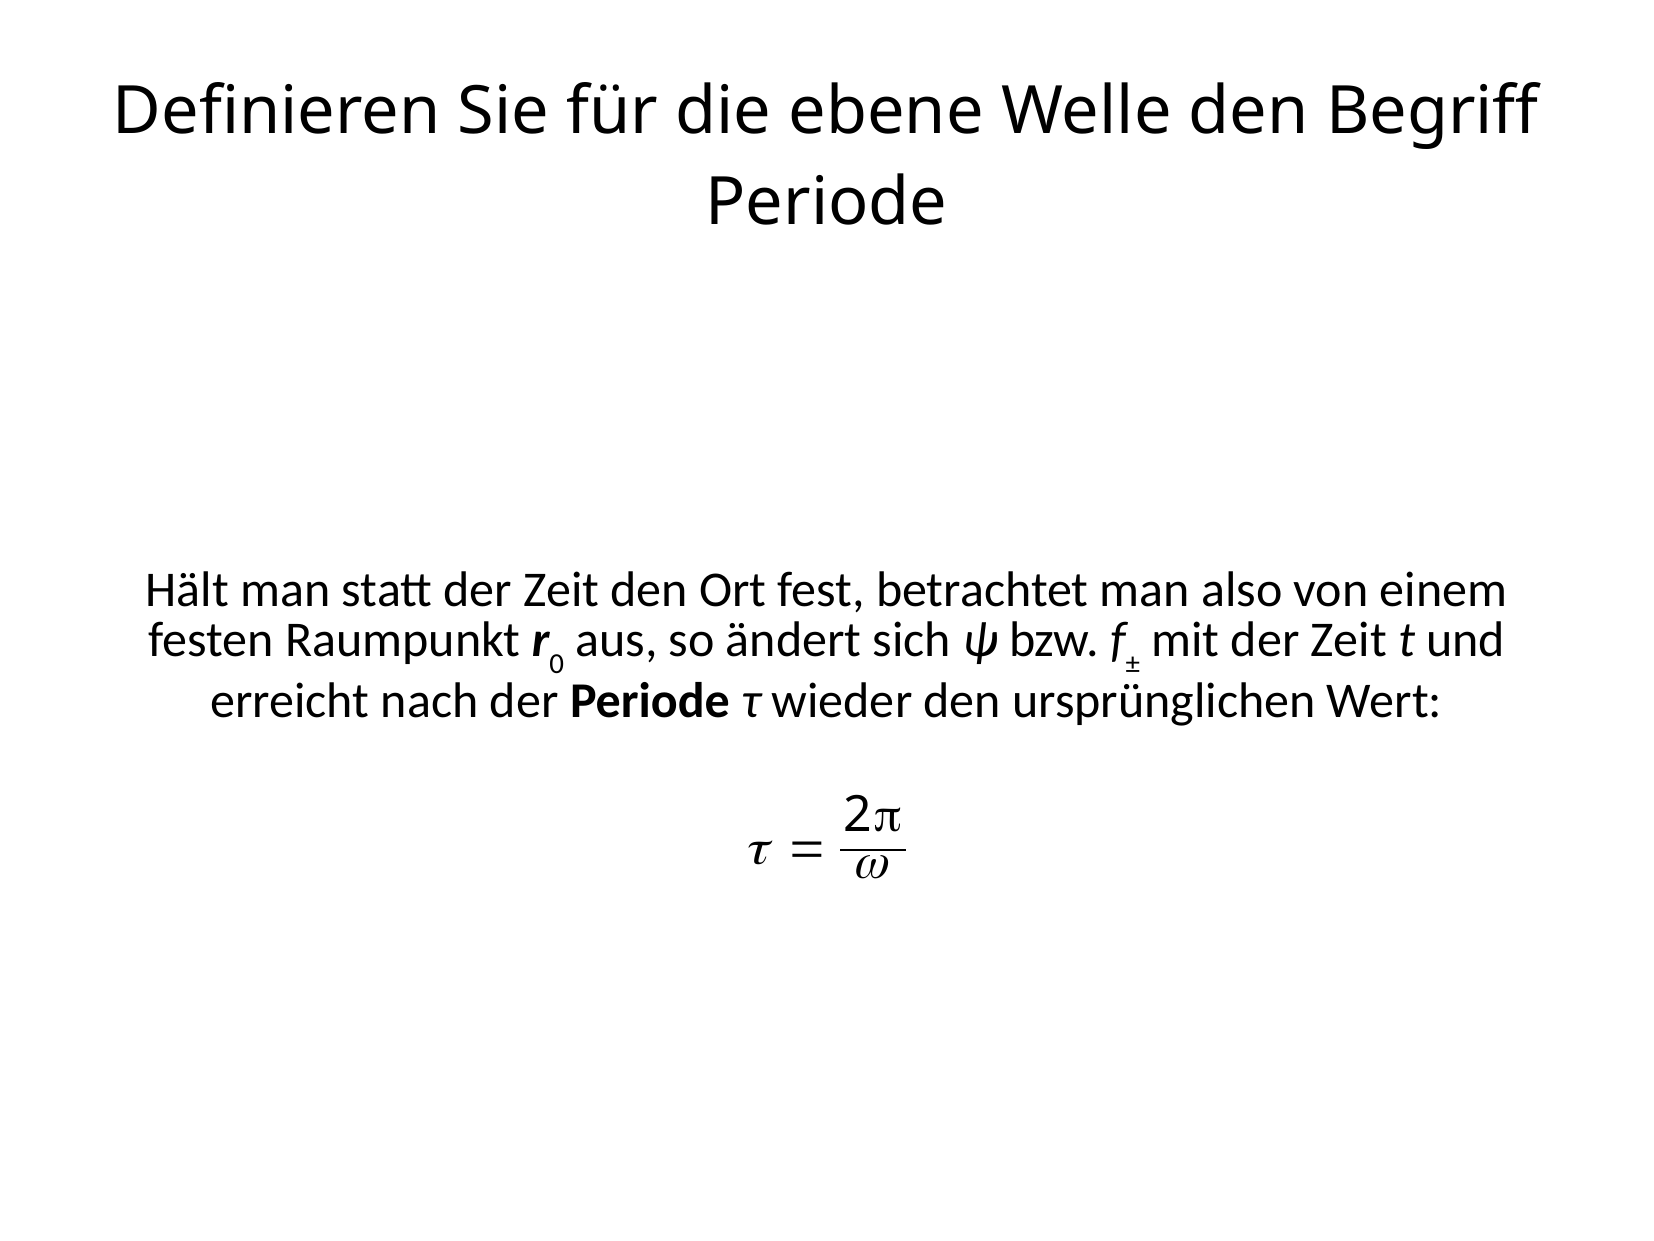

# Definieren Sie für die ebene Welle den Begriff Periode
Hält man statt der Zeit den Ort fest, betrachtet man also von einem festen Raumpunkt r0 aus, so ändert sich ψ bzw. f± mit der Zeit t und erreicht nach der Periode τ wieder den ursprünglichen Wert: